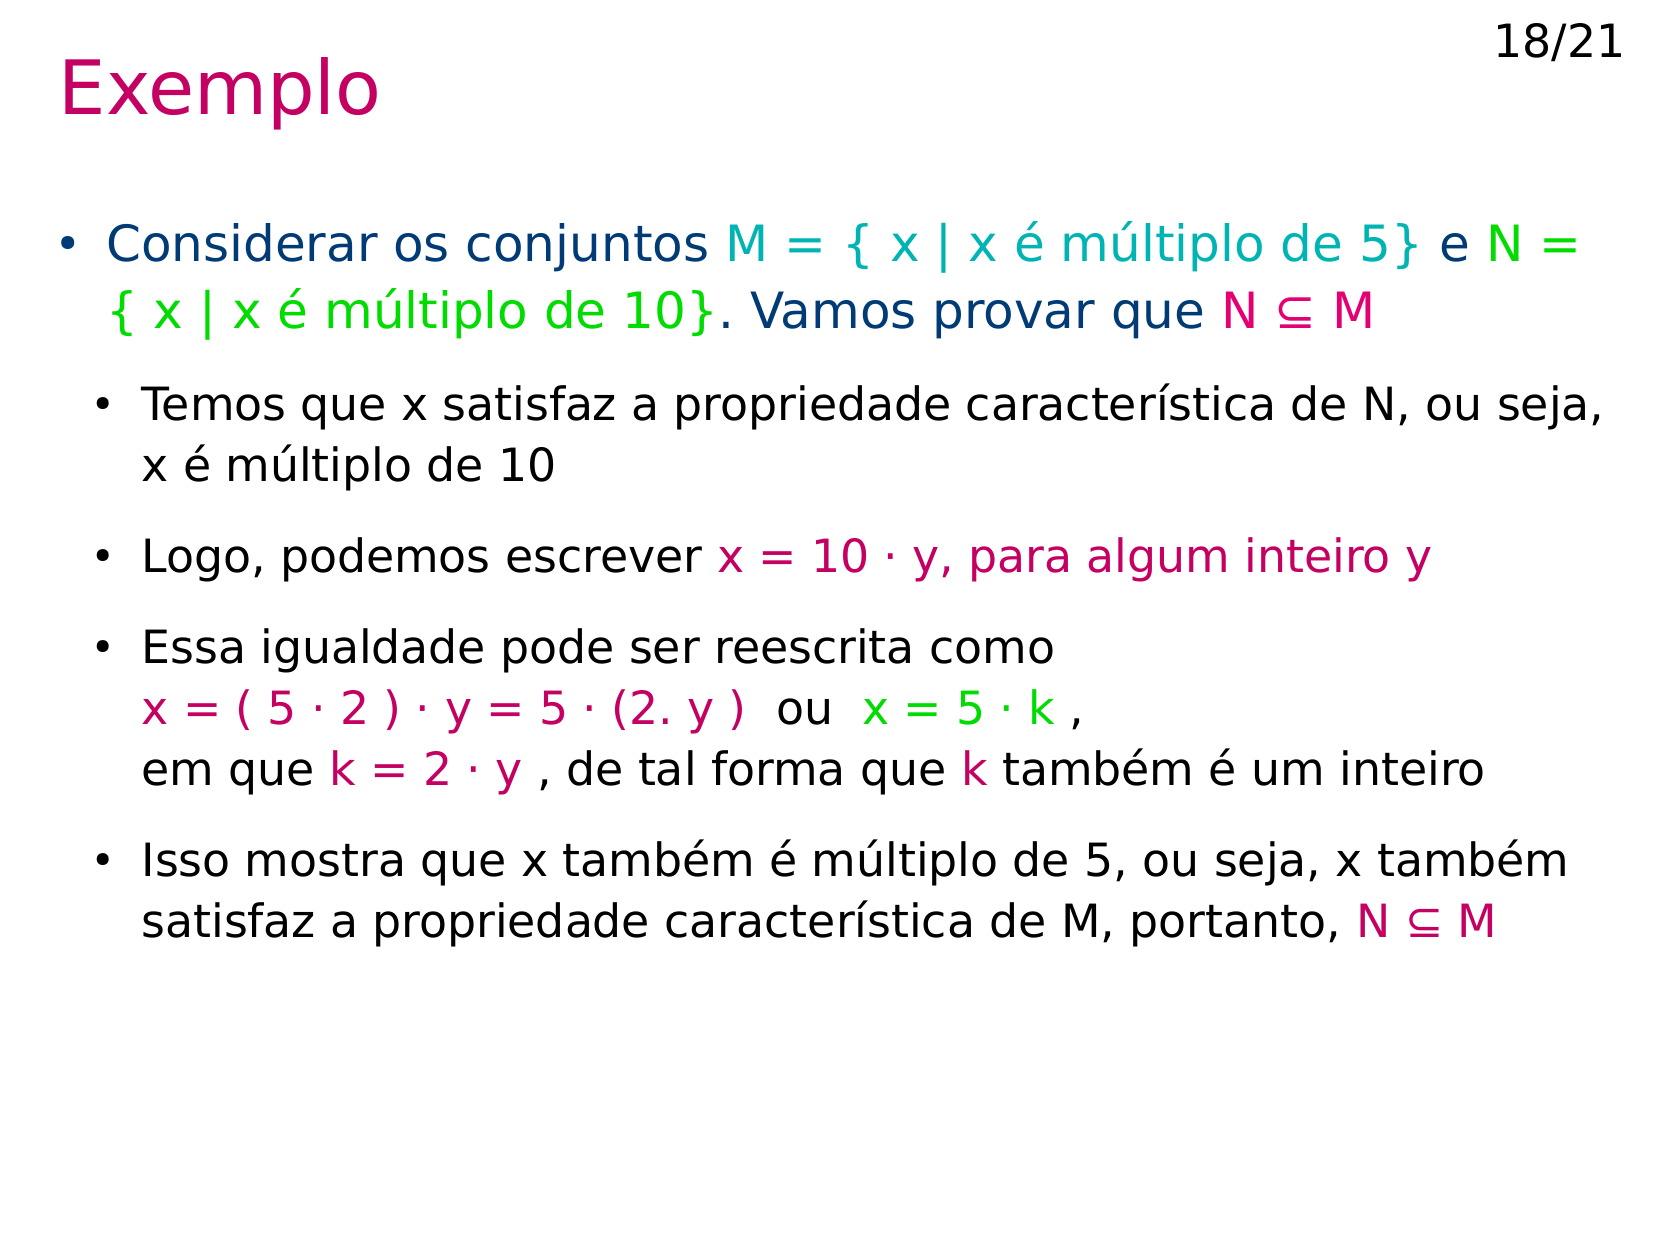

18
# Exemplo
Considerar os conjuntos M = { x | x é múltiplo de 5} e N = { x | x é múltiplo de 10}. Vamos provar que N ⊆ M
Temos que x satisfaz a propriedade característica de N, ou seja, x é múltiplo de 10
Logo, podemos escrever x = 10 ⋅ y, para algum inteiro y
Essa igualdade pode ser reescrita como
x = ( 5 ⋅ 2 ) ⋅ y = 5 ⋅ (2. y ) ou x = 5 ⋅ k ,
em que k = 2 ⋅ y , de tal forma que k também é um inteiro
Isso mostra que x também é múltiplo de 5, ou seja, x também satisfaz a propriedade característica de M, portanto, N ⊆ M